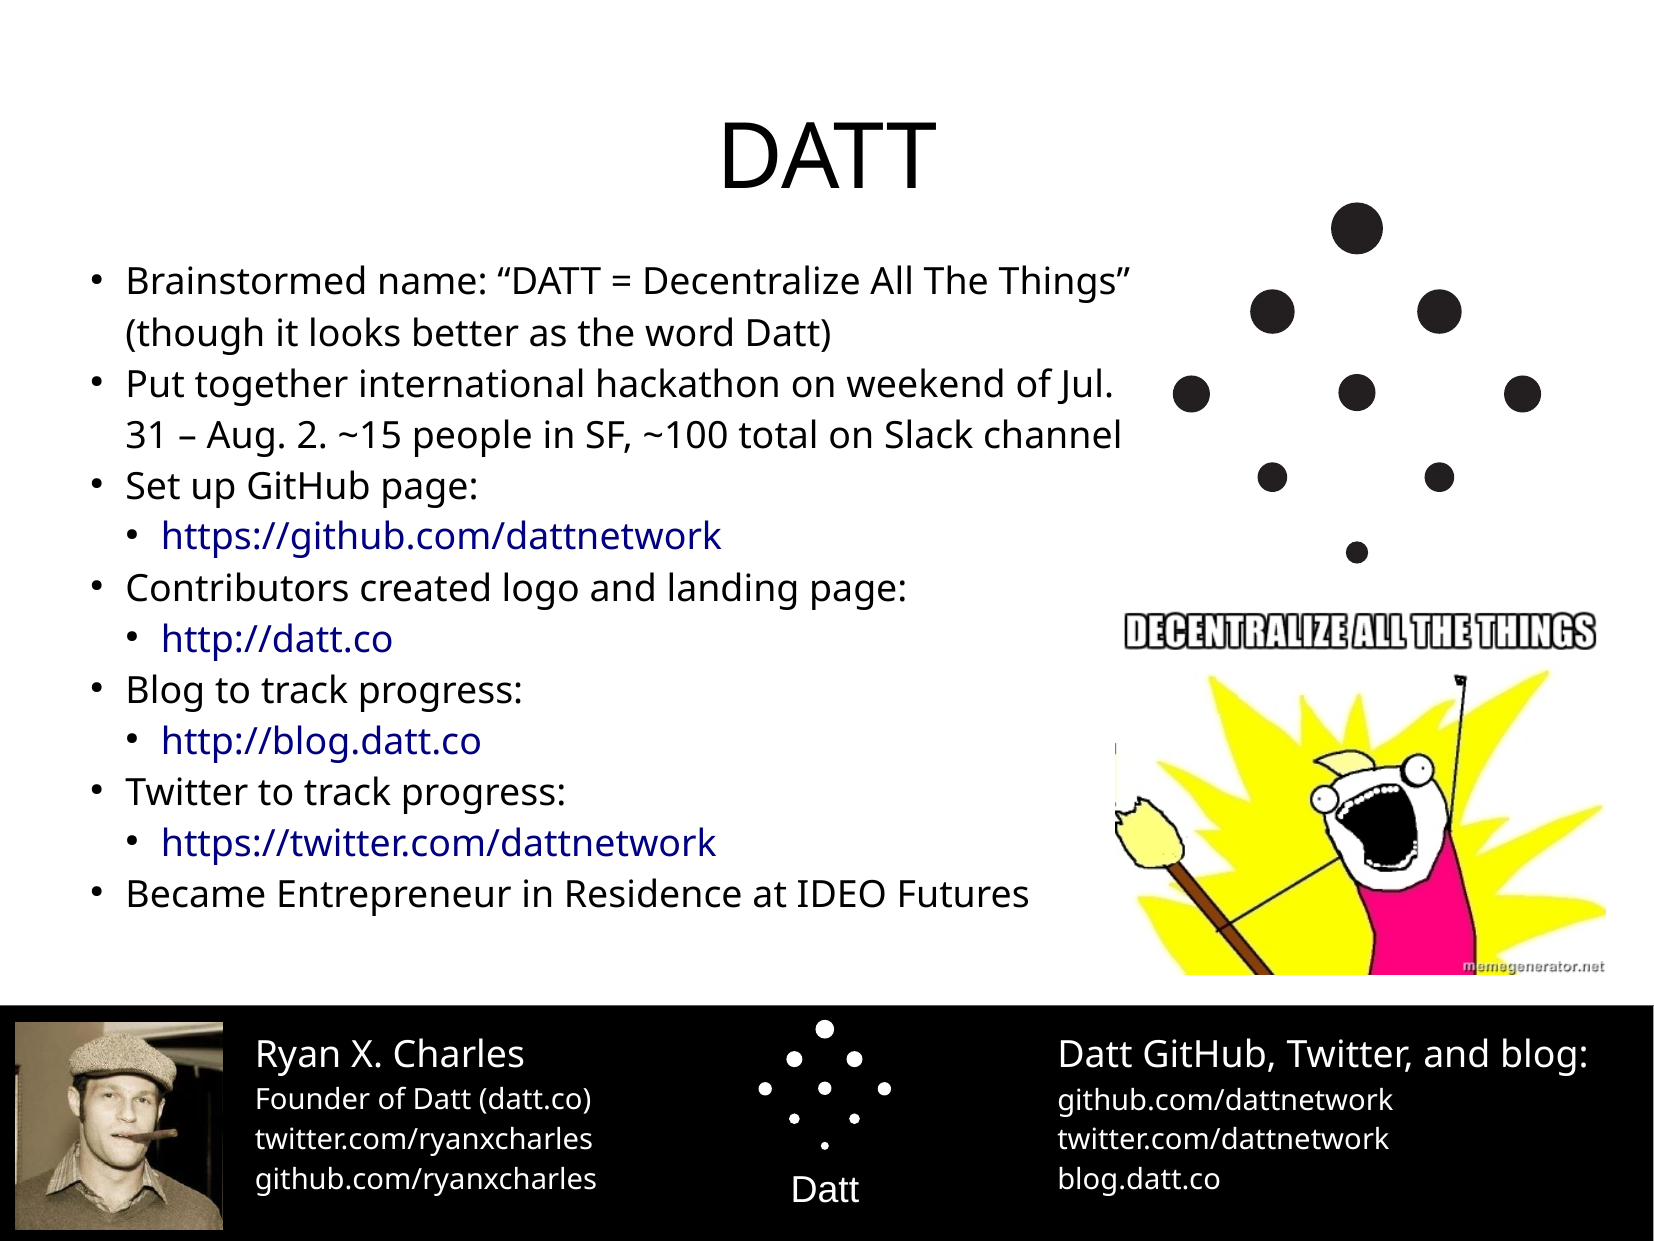

DATT
# Brainstormed name: “DATT = Decentralize All The Things” (though it looks better as the word Datt)
Put together international hackathon on weekend of Jul. 31 – Aug. 2. ~15 people in SF, ~100 total on Slack channel
Set up GitHub page:
https://github.com/dattnetwork
Contributors created logo and landing page:
http://datt.co
Blog to track progress:
http://blog.datt.co
Twitter to track progress:
https://twitter.com/dattnetwork
Became Entrepreneur in Residence at IDEO Futures
Ryan X. Charles
Founder of Datt (datt.co)
twitter.com/ryanxcharles
github.com/ryanxcharles
Datt GitHub, Twitter, and blog:
github.com/dattnetwork
twitter.com/dattnetwork
blog.datt.co
Datt